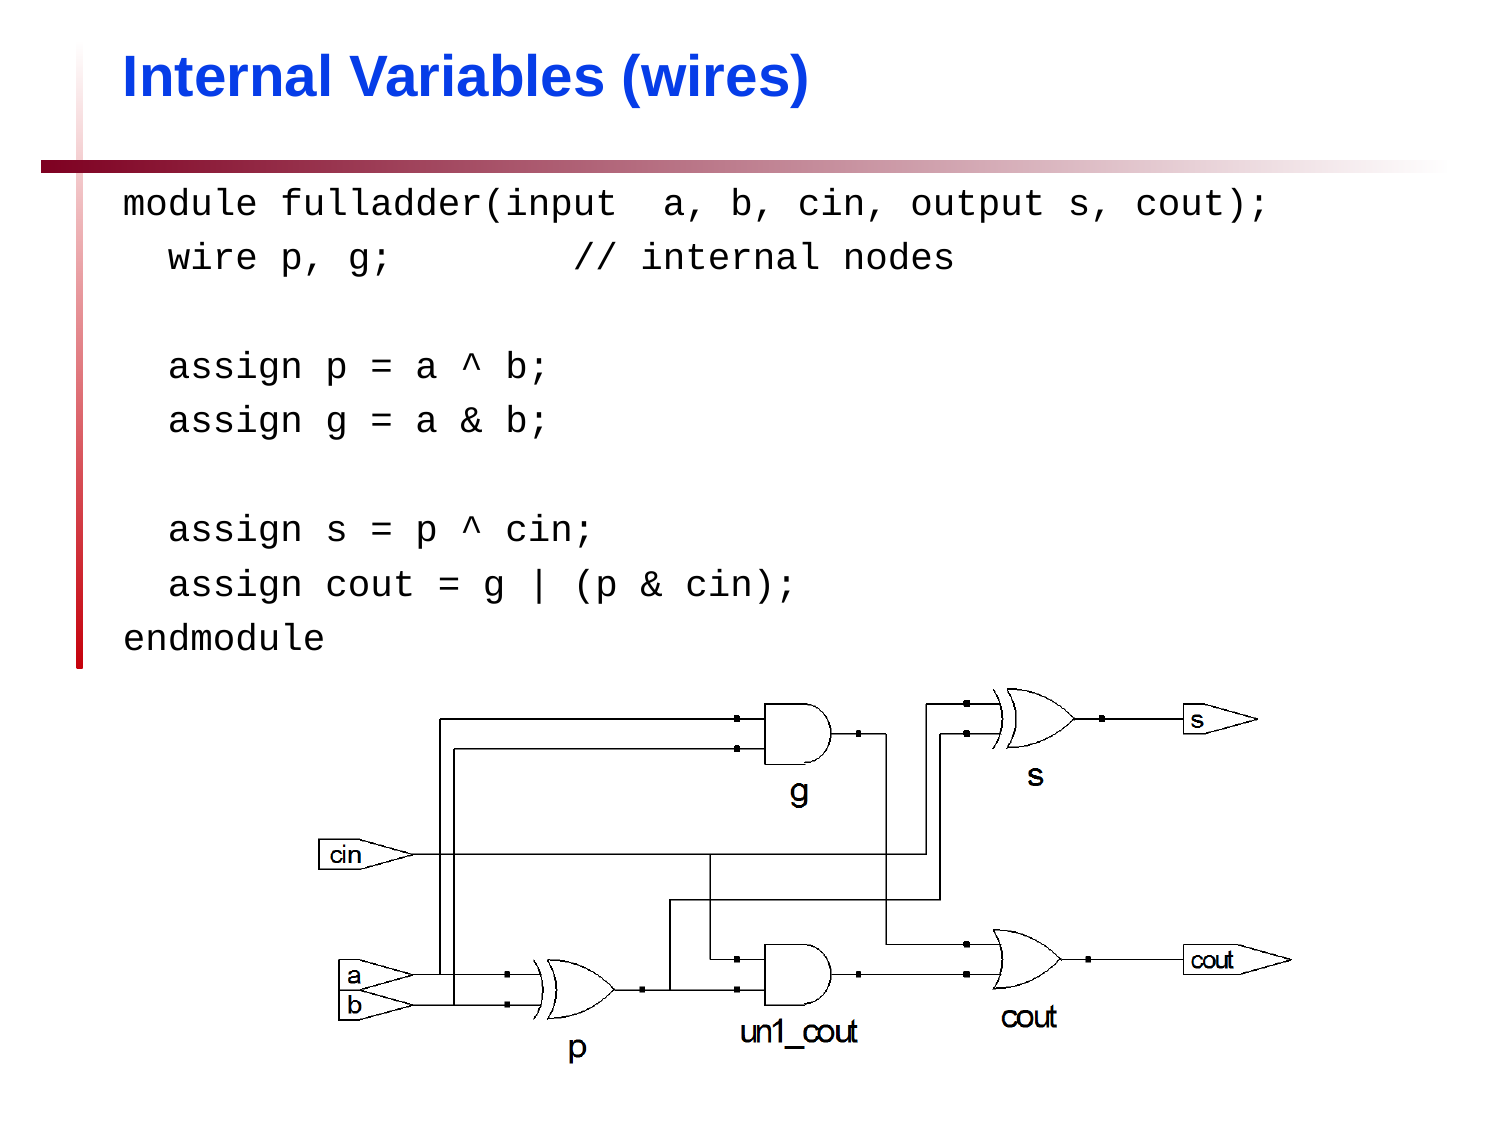

# Internal Variables (wires)
module fulladder(input a, b, cin, output s, cout);
 wire p, g; // internal nodes
 assign p = a ^ b;
 assign g = a & b;
 assign s = p ^ cin;
 assign cout = g | (p & cin);
endmodule